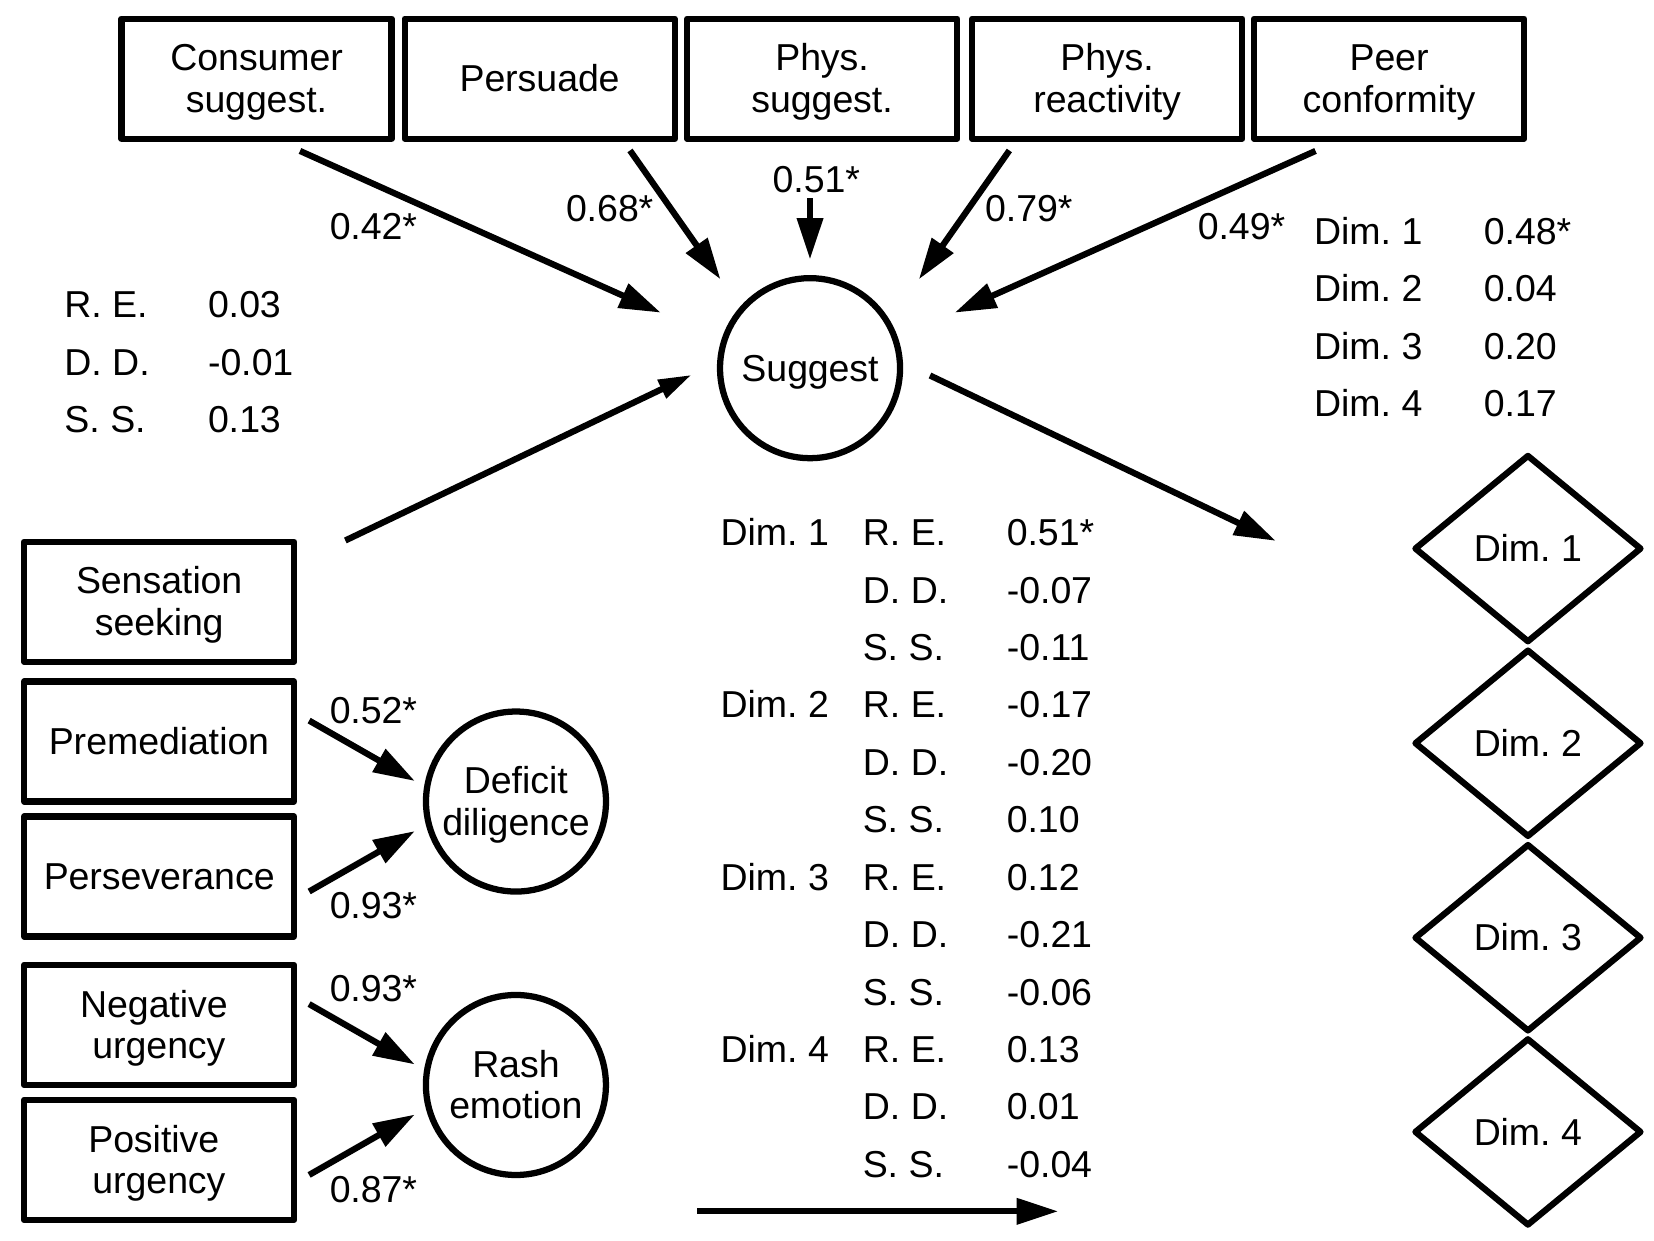

Consumer
suggest.
Persuade
Phys.
suggest.
Phys.
reactivity
Peer
conformity
0.51*
0.68*
0.79*
0.42*
0.49*
| Dim. 1 | 0.48\* |
| --- | --- |
| Dim. 2 | 0.04 |
| Dim. 3 | 0.20 |
| Dim. 4 | 0.17 |
| R. E. | 0.03 |
| --- | --- |
| D. D. | -0.01 |
| S. S. | 0.13 |
Suggest
Dim. 1
| Dim. 1 | R. E. | 0.51\* |
| --- | --- | --- |
| | D. D. | -0.07 |
| | S. S. | -0.11 |
| Dim. 2 | R. E. | -0.17 |
| | D. D. | -0.20 |
| | S. S. | 0.10 |
| Dim. 3 | R. E. | 0.12 |
| | D. D. | -0.21 |
| | S. S. | -0.06 |
| Dim. 4 | R. E. | 0.13 |
| | D. D. | 0.01 |
| | S. S. | -0.04 |
Sensation
seeking
Dim. 2
Premediation
0.52*
Deficit
diligence
Perseverance
Dim. 3
0.93*
0.93*
Negative
urgency
Rash
emotion
Dim. 4
Positive
urgency
0.87*